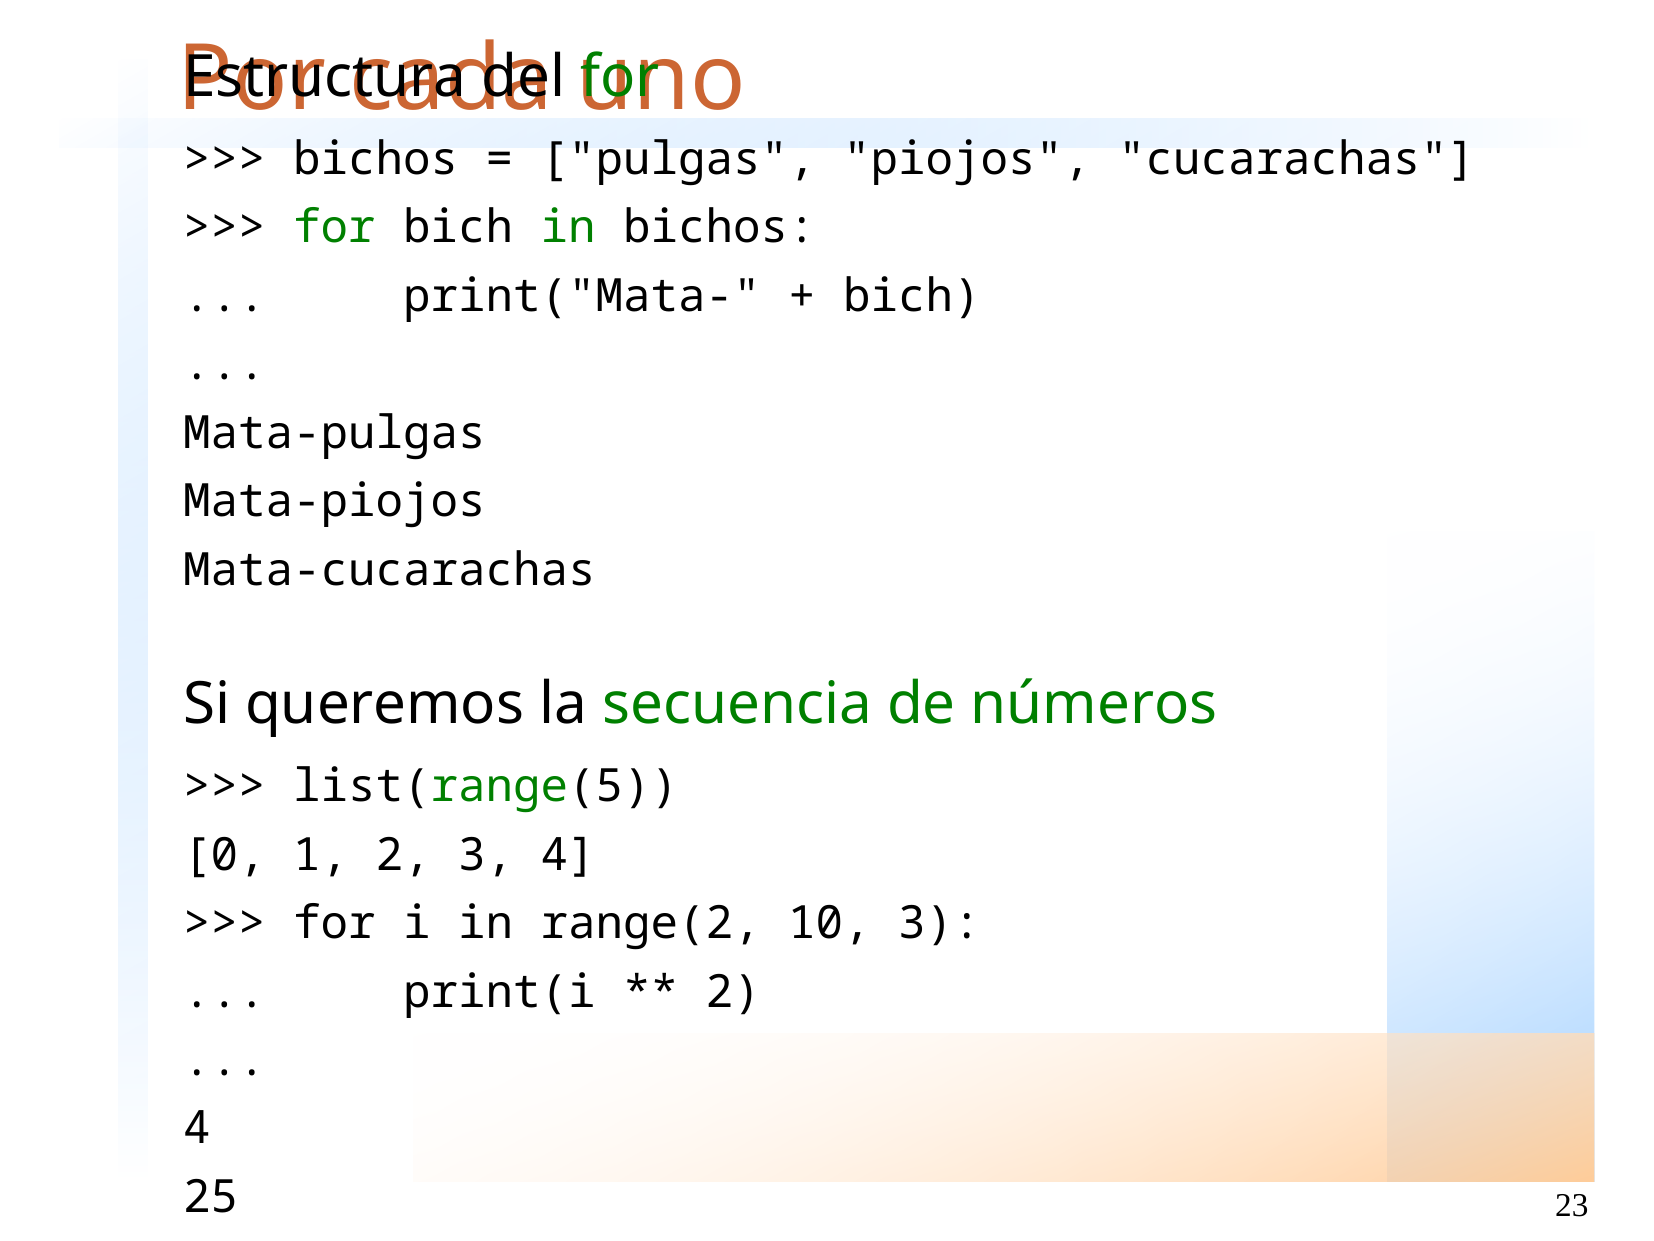

# Por cada uno
Estructura del for
>>> bichos = ["pulgas", "piojos", "cucarachas"]
>>> for bich in bichos:
... print("Mata-" + bich)
...
Mata-pulgas
Mata-piojos
Mata-cucarachas
Si queremos la secuencia de números
>>> list(range(5))
[0, 1, 2, 3, 4]
>>> for i in range(2, 10, 3):
... print(i ** 2)
...
4
25
64